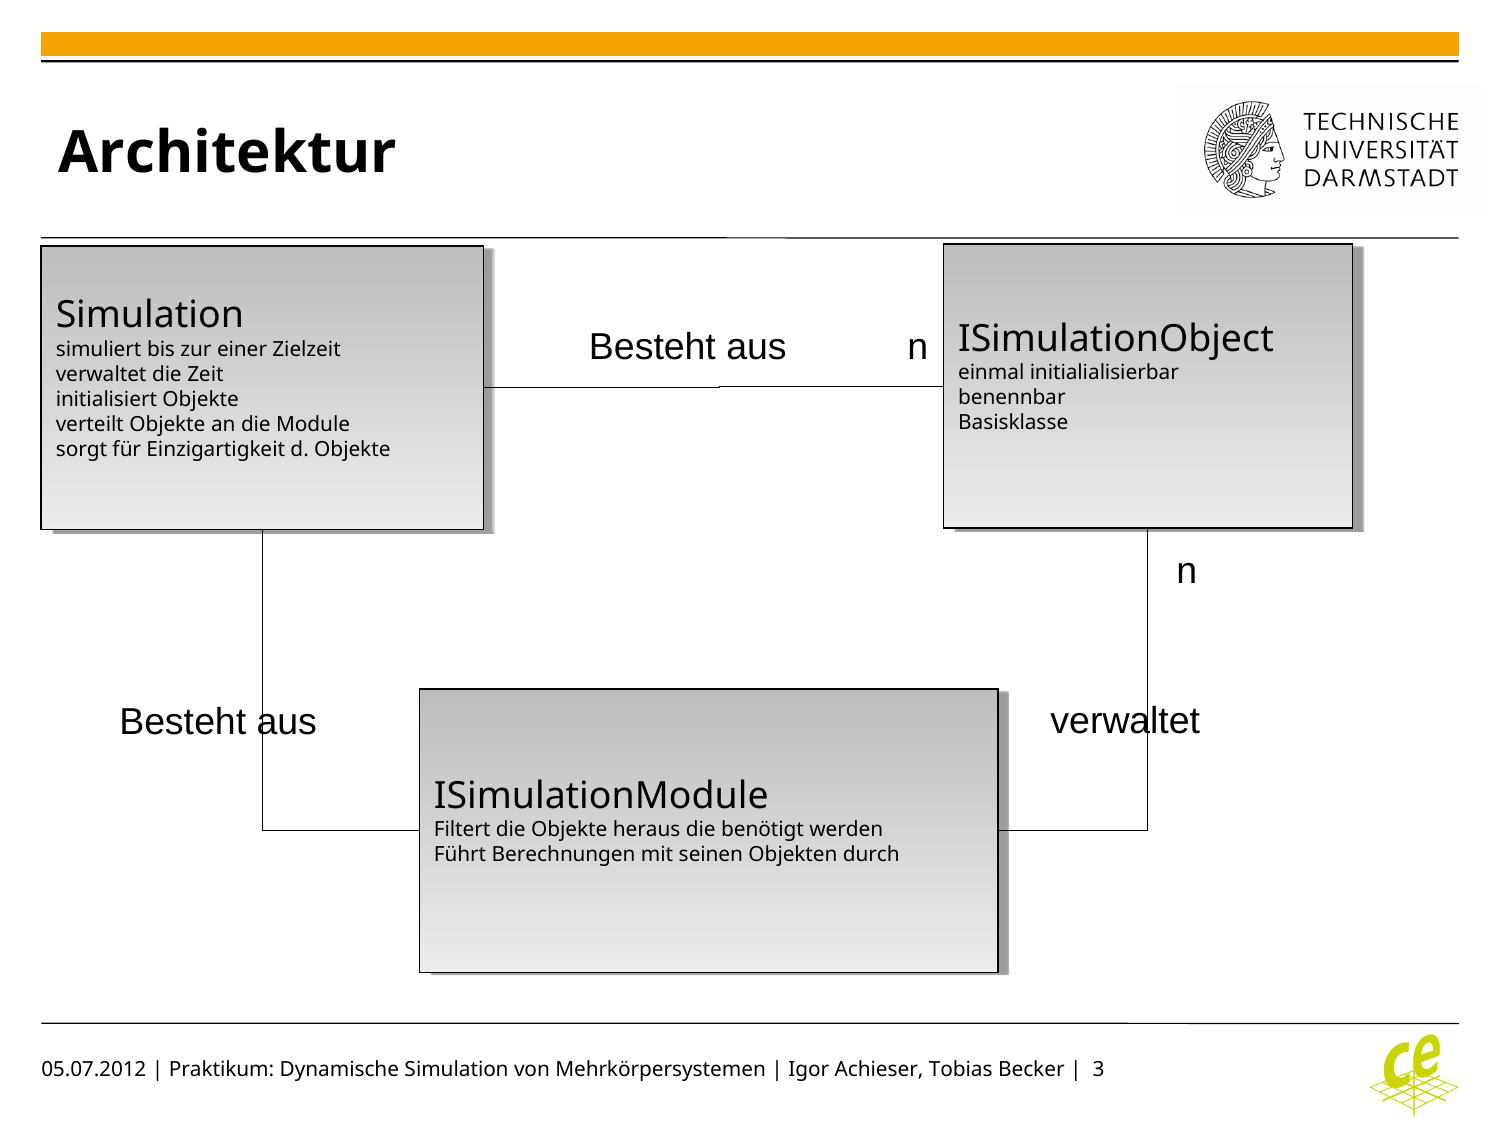

Architektur
ISimulationObject
einmal initialialisierbar
benennbar
Basisklasse
Simulation
simuliert bis zur einer Zielzeit
verwaltet die Zeit
initialisiert Objekte
verteilt Objekte an die Module
sorgt für Einzigartigkeit d. Objekte
Besteht aus
n
n
ISimulationModule
Filtert die Objekte heraus die benötigt werden
Führt Berechnungen mit seinen Objekten durch
verwaltet
Besteht aus
05.07.2012 | Praktikum: Dynamische Simulation von Mehrkörpersystemen | Igor Achieser, Tobias Becker |